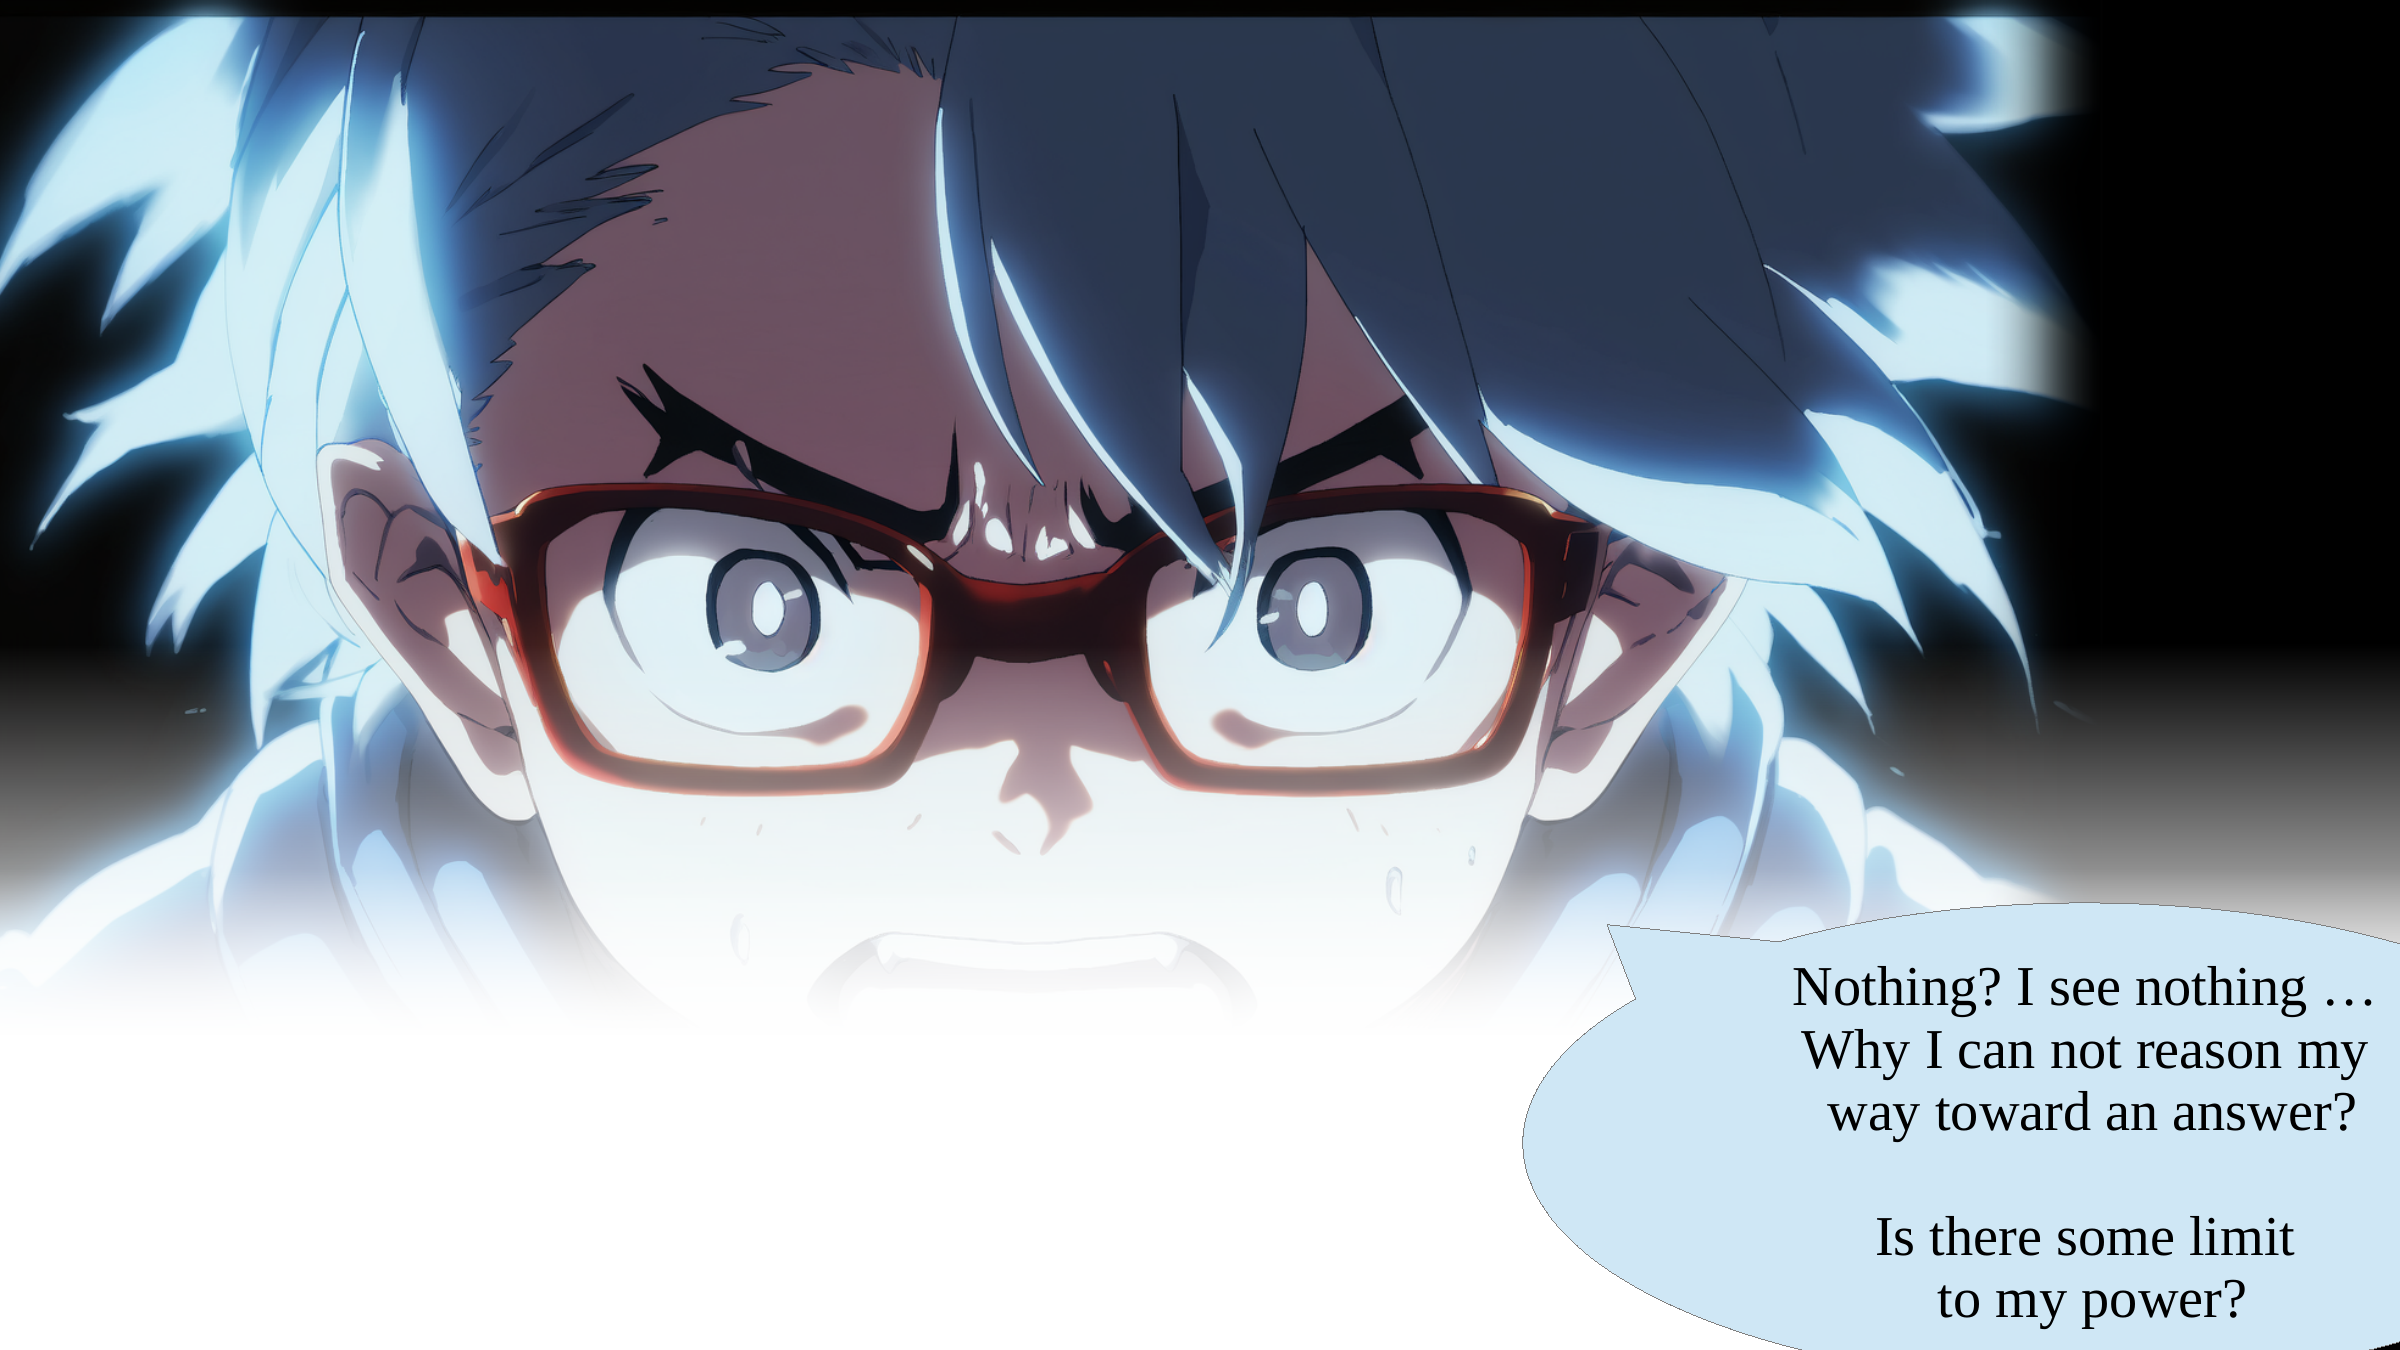

Nothing? I see nothing …
Why I can not reason my
 way toward an answer?
Is there some limit
 to my power?